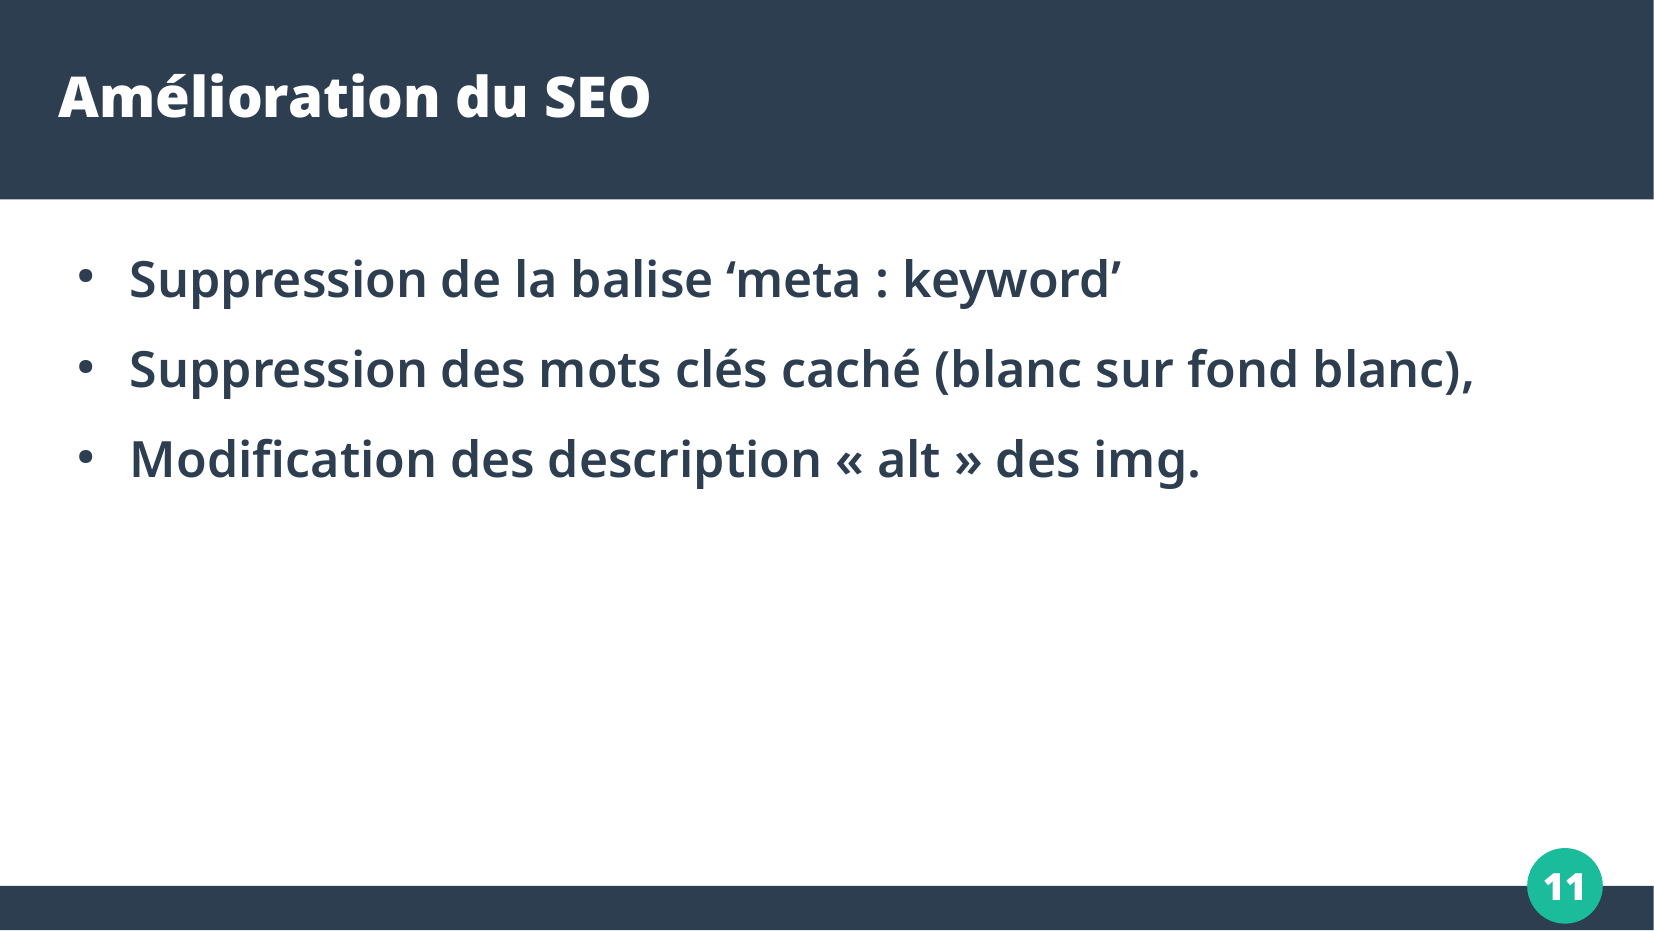

# Amélioration du SEO
Suppression de la balise ‘meta : keyword’
Suppression des mots clés caché (blanc sur fond blanc),
Modification des description « alt » des img.